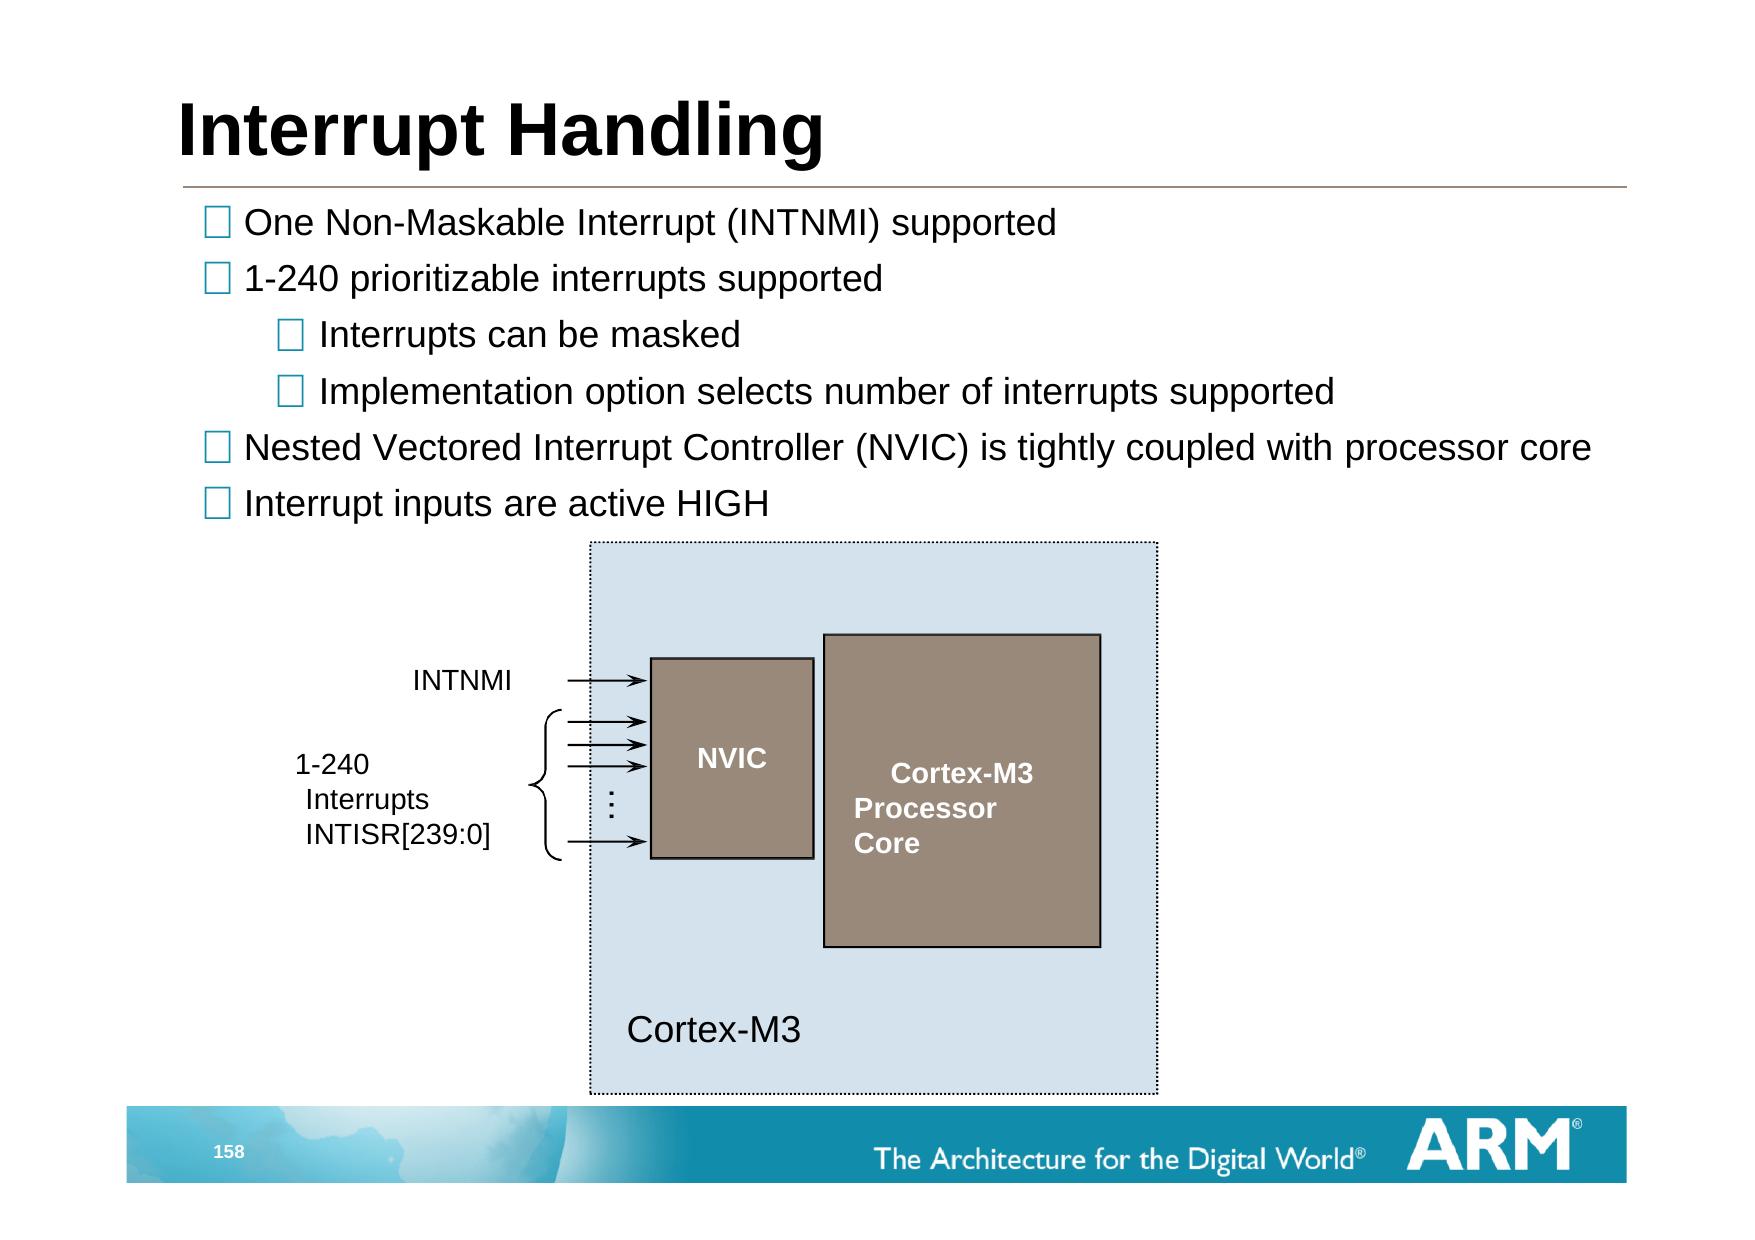

# Interrupt Handling
One Non-Maskable Interrupt (INTNMI) supported 1-240 prioritizable interrupts supported




Interrupts can be masked
Implementation option selects number of interrupts supported
Nested Vectored Interrupt Controller (NVIC) is tightly coupled with processor core Interrupt inputs are active HIGH


INTNMI
NVIC
1-240 Interrupts INTISR[239:0]
Cortex-M3 Processor Core
…
Cortex-M3